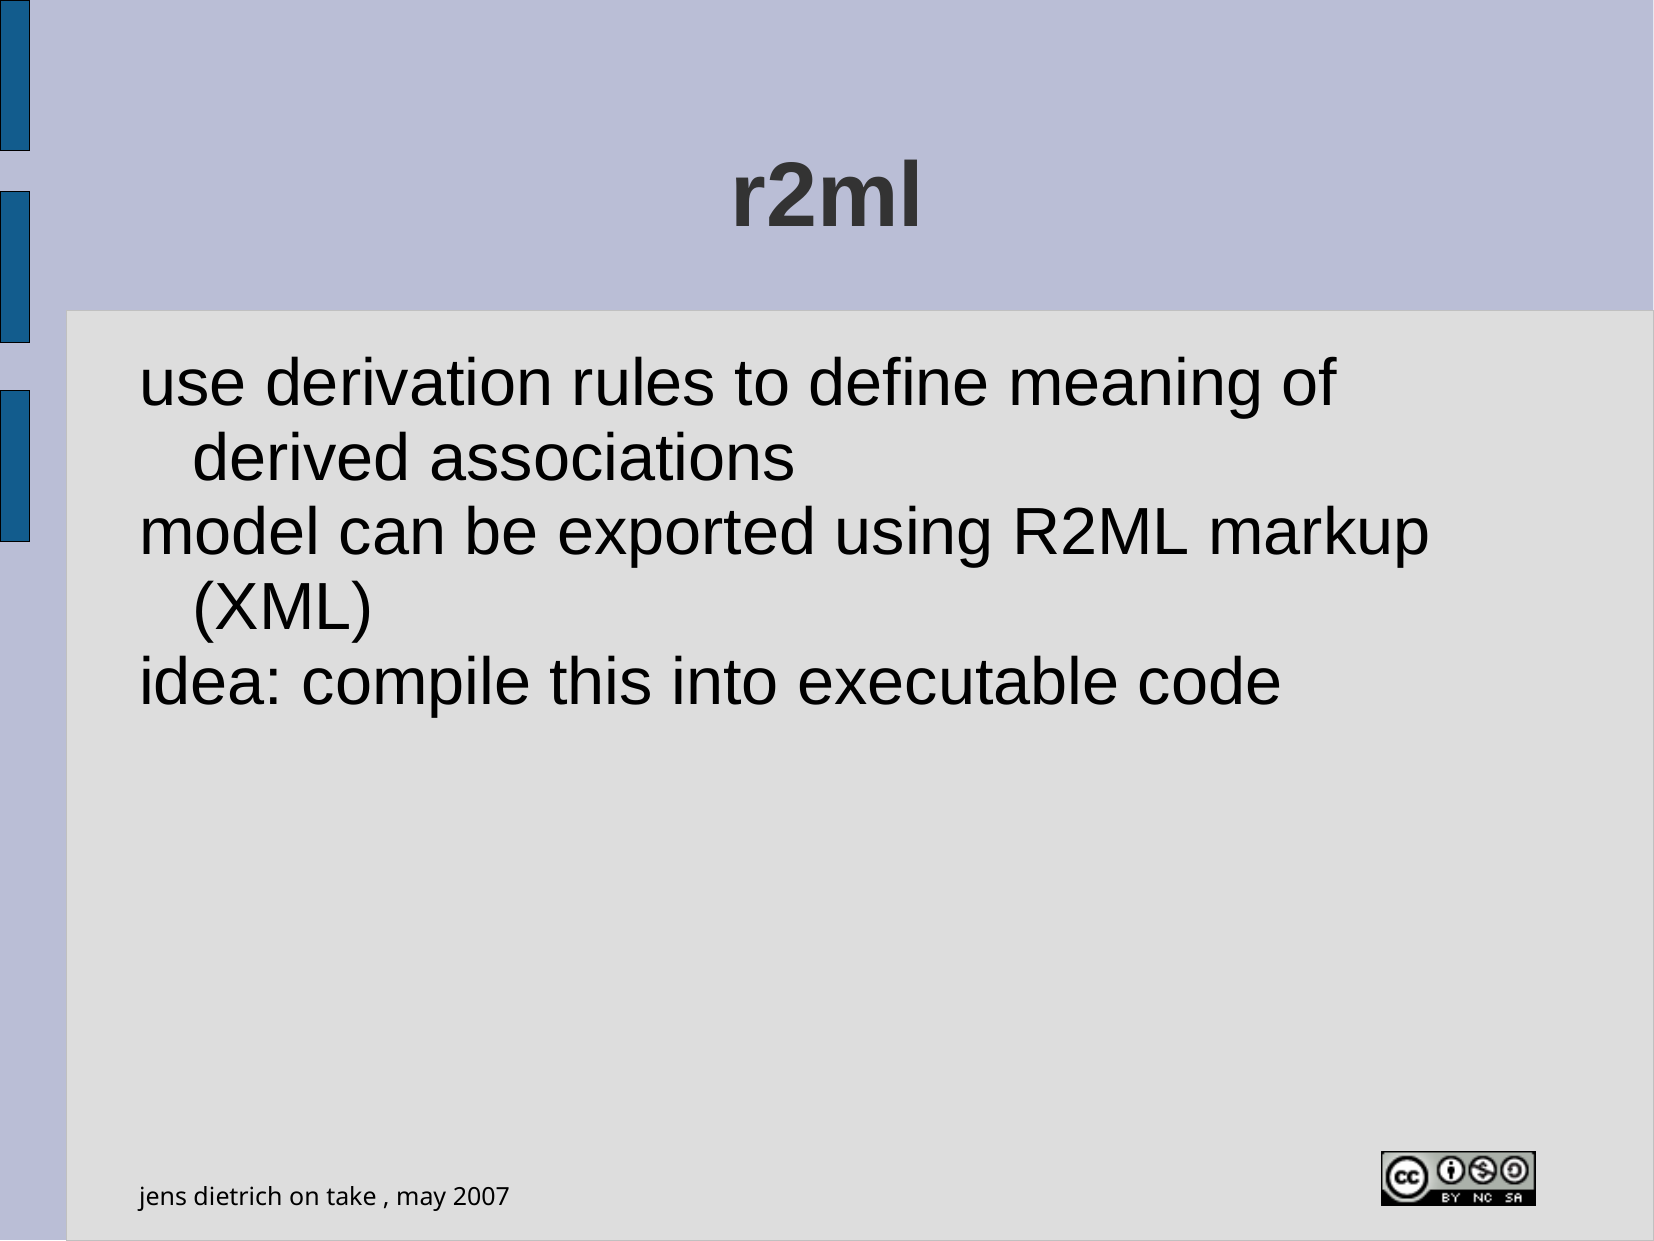

# r2ml
use derivation rules to define meaning of derived associations
model can be exported using R2ML markup (XML)
idea: compile this into executable code